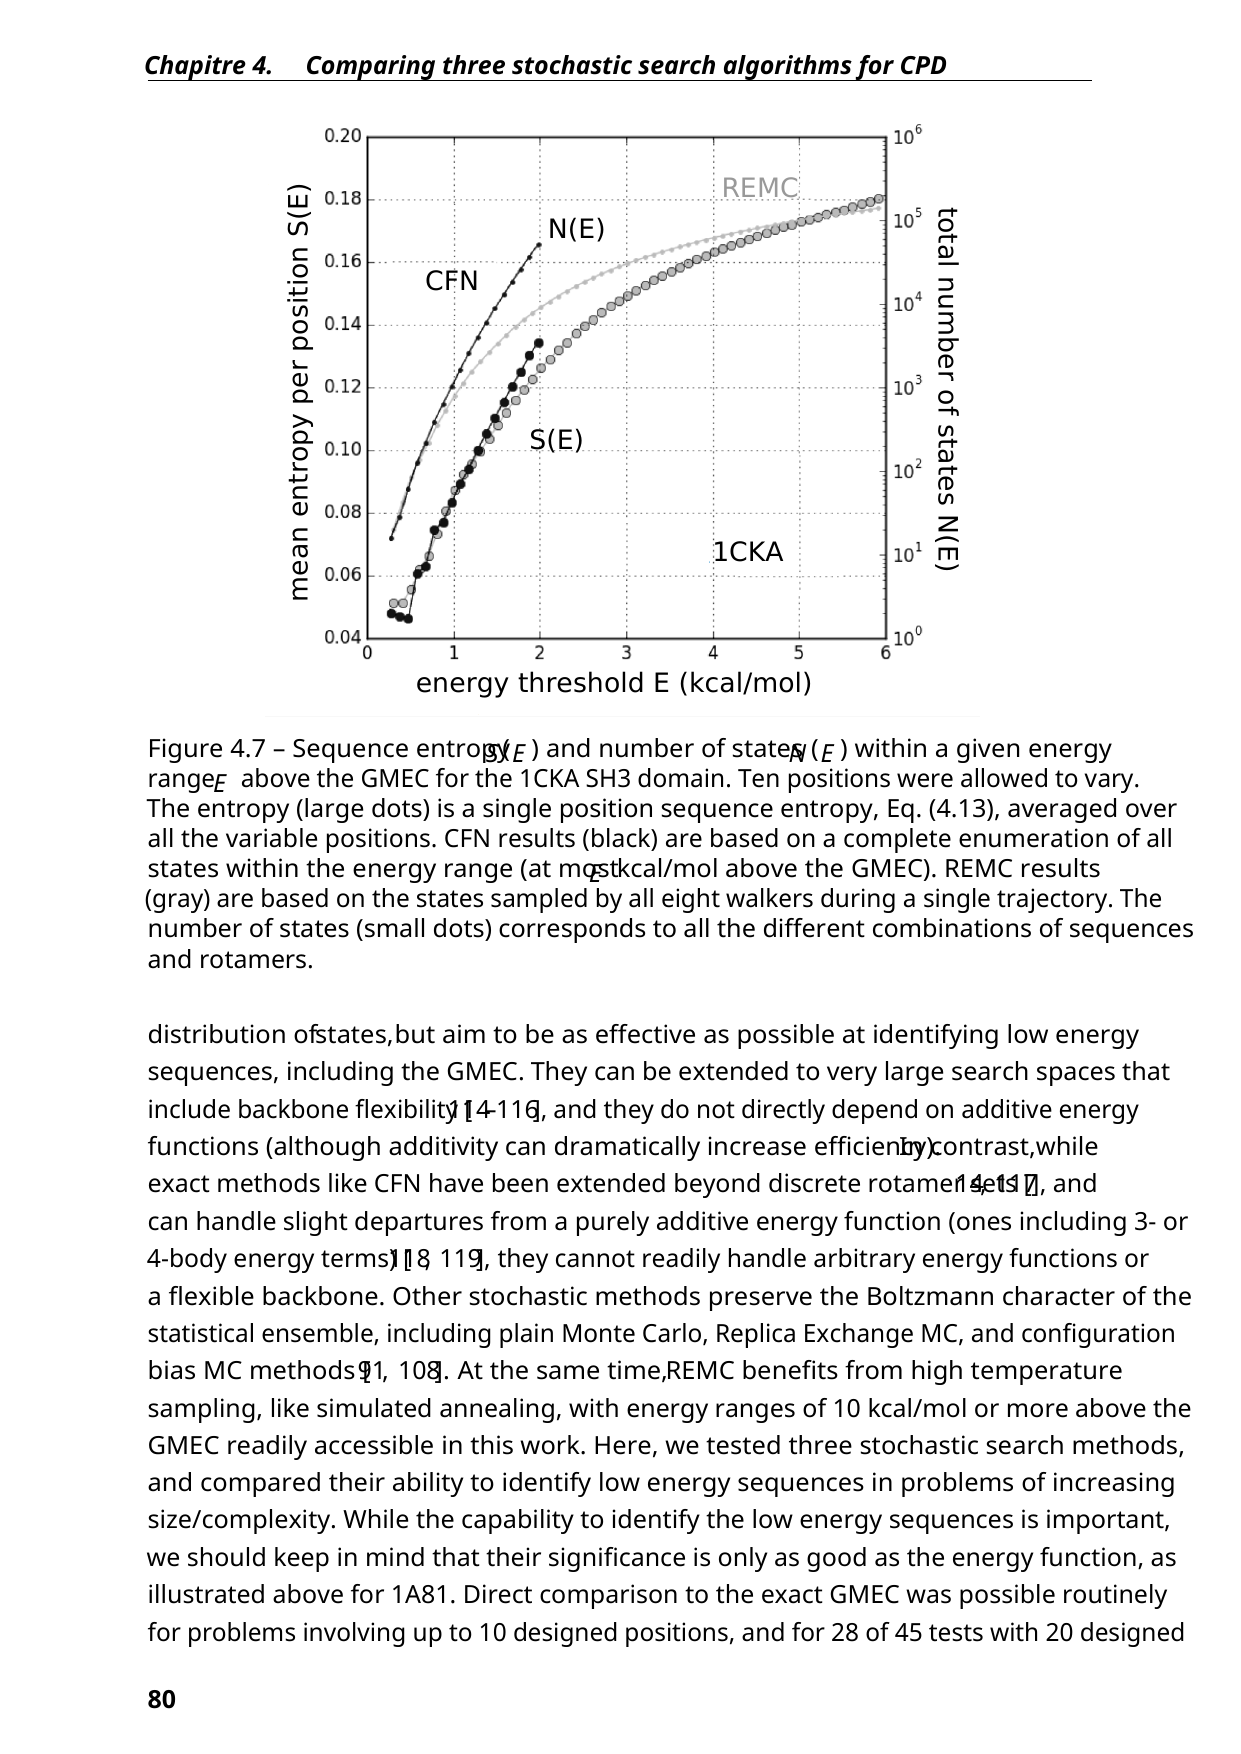

Chapitre 4.
Comparing three stochastic search algorithms for CPD
REMC
N(E)
CFN
total number of states N(E)
mean entropy per position S(E)
S(E)
1CKA
energy threshold E (kcal/mol)
Figure 4.7 – Sequence entropy
(
) and number of states
(
) within a given energy
S
E
N
E
range
above the GMEC for the 1CKA SH3 domain. Ten positions were allowed to vary.
E
The entropy (large dots) is a single position sequence entropy, Eq. (4.13), averaged over
all the variable positions. CFN results (black) are based on a complete enumeration of all
states within the energy range (at most
kcal/mol above the GMEC). REMC results
E
(gray) are based on the states sampled by all eight walkers during a single trajectory. The
number of states (small dots) corresponds to all the different combinations of sequences
and rotamers.
distribution of
states,
but aim to be as effective as possible at identifying low energy
sequences, including the GMEC. They can be extended to very large search spaces that
include backbone flexibility [
114
–
116
], and they do not directly depend on additive energy
functions (although additivity can dramatically increase efficiency).
In contrast,
while
exact methods like CFN have been extended beyond discrete rotamer sets [
14
,
117
], and
can handle slight departures from a purely additive energy function (ones including 3- or
4-body energy terms) [
118
,
119
], they cannot readily handle arbitrary energy functions or
a flexible backbone. Other stochastic methods preserve the Boltzmann character of the
statistical ensemble, including plain Monte Carlo, Replica Exchange MC, and configuration
bias MC methods [
91
,
108
].
At the same time,
REMC benefits from high temperature
sampling, like simulated annealing, with energy ranges of 10 kcal/mol or more above the
GMEC readily accessible in this work. Here, we tested three stochastic search methods,
and compared their ability to identify low energy sequences in problems of increasing
size/complexity. While the capability to identify the low energy sequences is important,
we should keep in mind that their significance is only as good as the energy function, as
illustrated above for 1A81. Direct comparison to the exact GMEC was possible routinely
for problems involving up to 10 designed positions, and for 28 of 45 tests with 20 designed
80